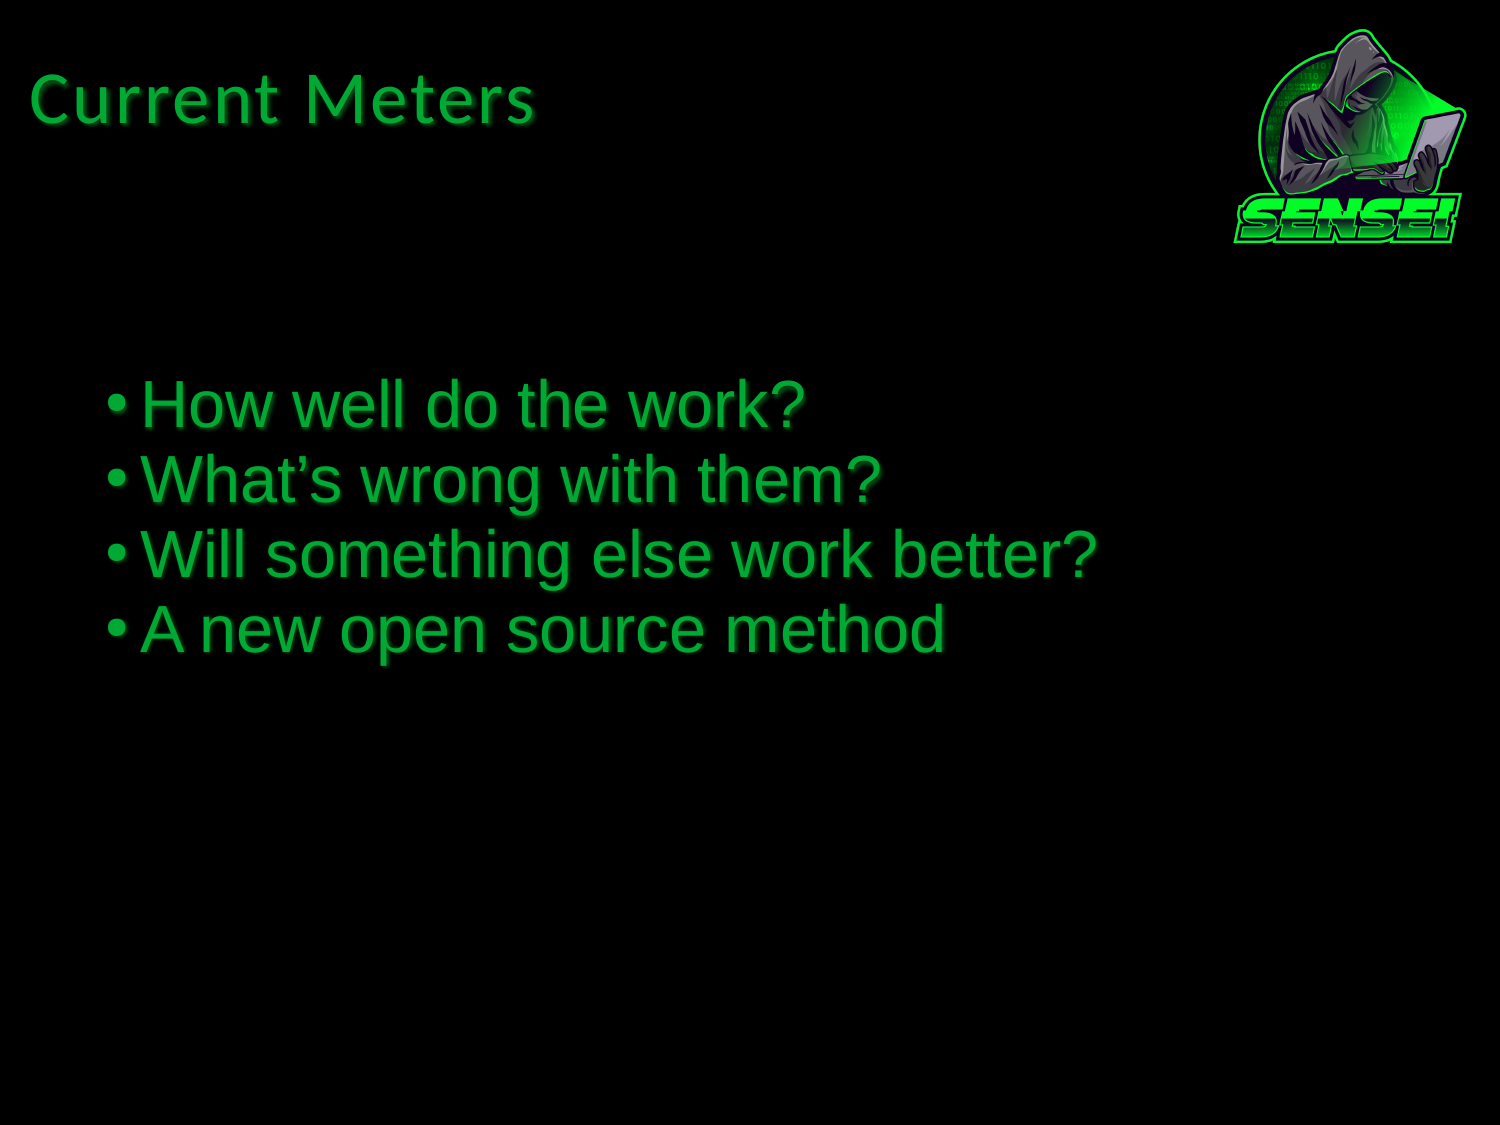

Current Meters
How well do the work?
What’s wrong with them?
Will something else work better?
A new open source method